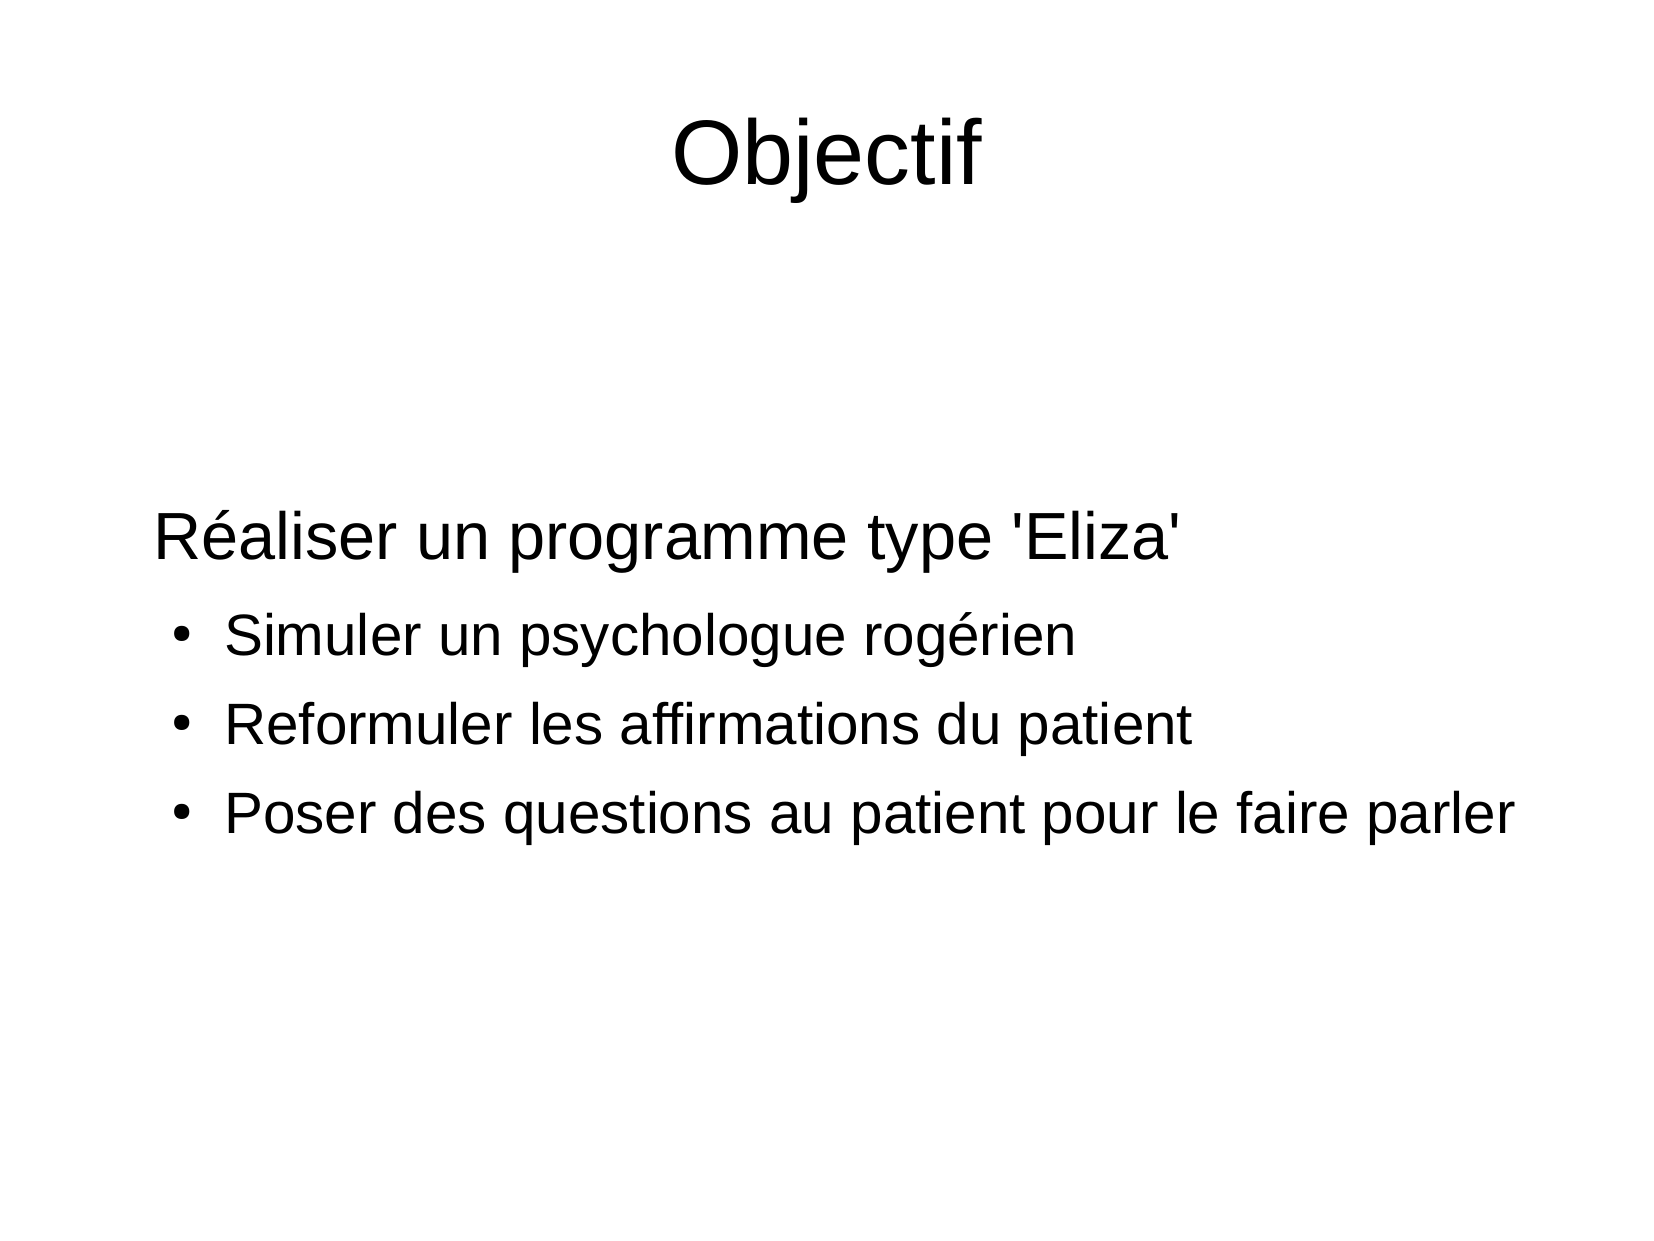

# Objectif
Réaliser un programme type 'Eliza'
Simuler un psychologue rogérien
Reformuler les affirmations du patient
Poser des questions au patient pour le faire parler